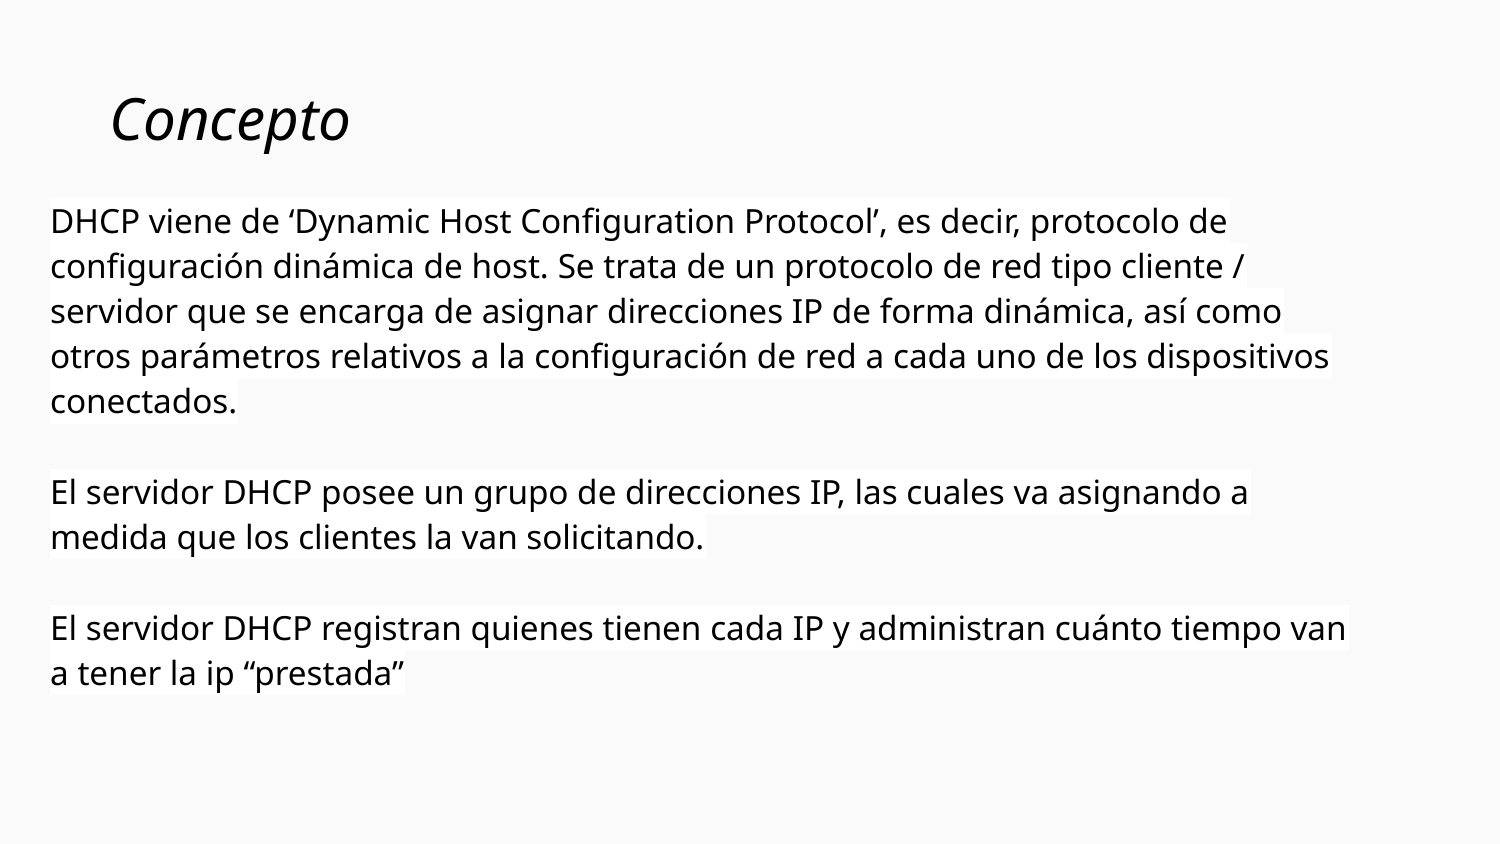

Concepto
DHCP viene de ‘Dynamic Host Configuration Protocol’, es decir, protocolo de configuración dinámica de host. Se trata de un protocolo de red tipo cliente / servidor que se encarga de asignar direcciones IP de forma dinámica, así como otros parámetros relativos a la configuración de red a cada uno de los dispositivos conectados.
El servidor DHCP posee un grupo de direcciones IP, las cuales va asignando a medida que los clientes la van solicitando.
El servidor DHCP registran quienes tienen cada IP y administran cuánto tiempo van a tener la ip “prestada”